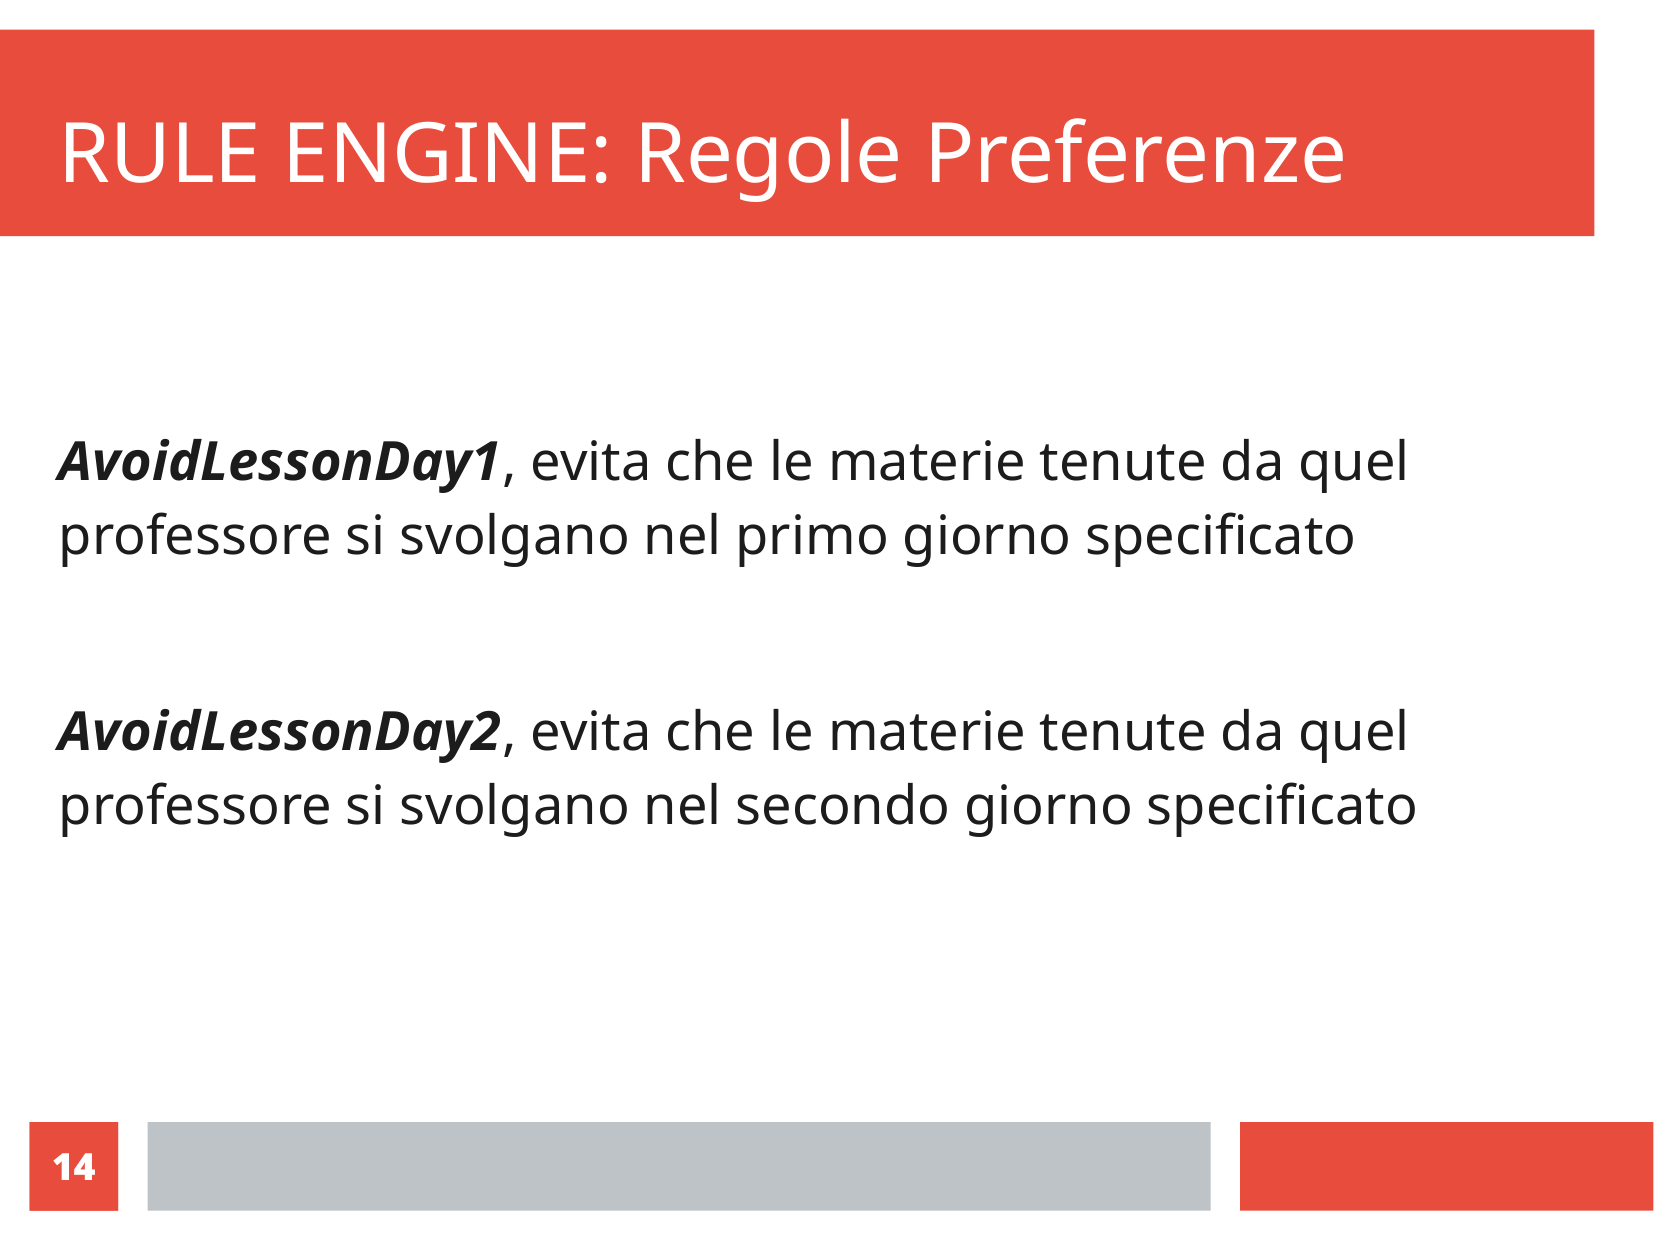

# RULE ENGINE: Regole Preferenze
AvoidLessonDay1, evita che le materie tenute da quel professore si svolgano nel primo giorno specificato
AvoidLessonDay2, evita che le materie tenute da quel professore si svolgano nel secondo giorno specificato
14